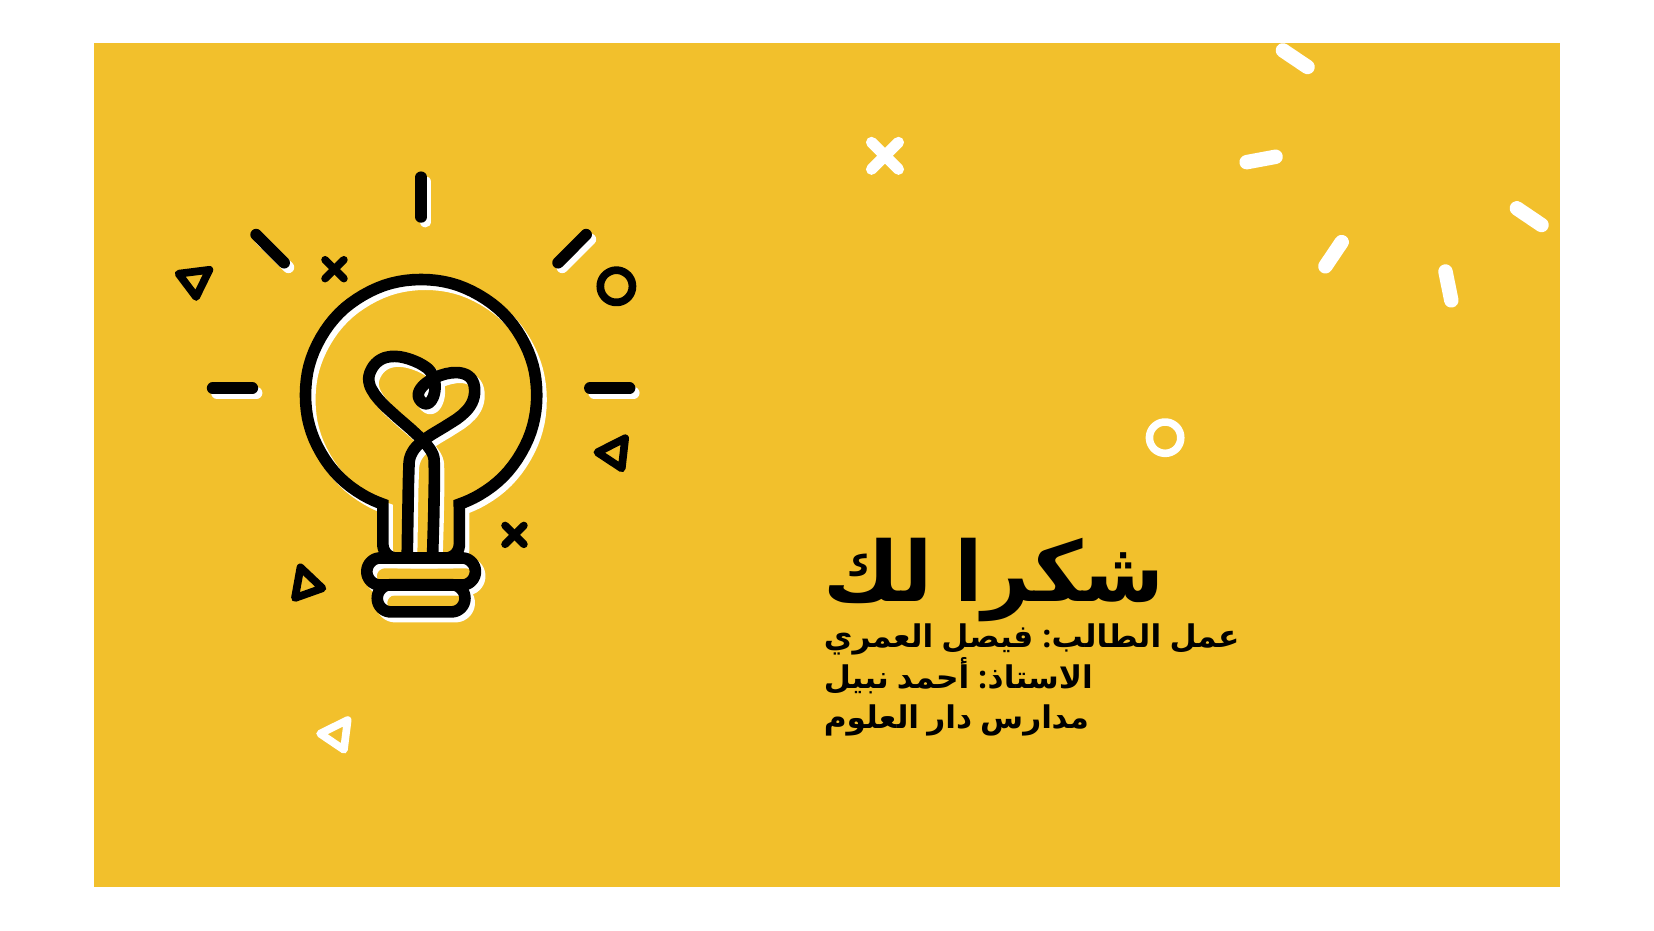

# شكرا لك
عمل الطالب: فيصل العمري
الاستاذ: أحمد نبيل
مدارس دار العلوم